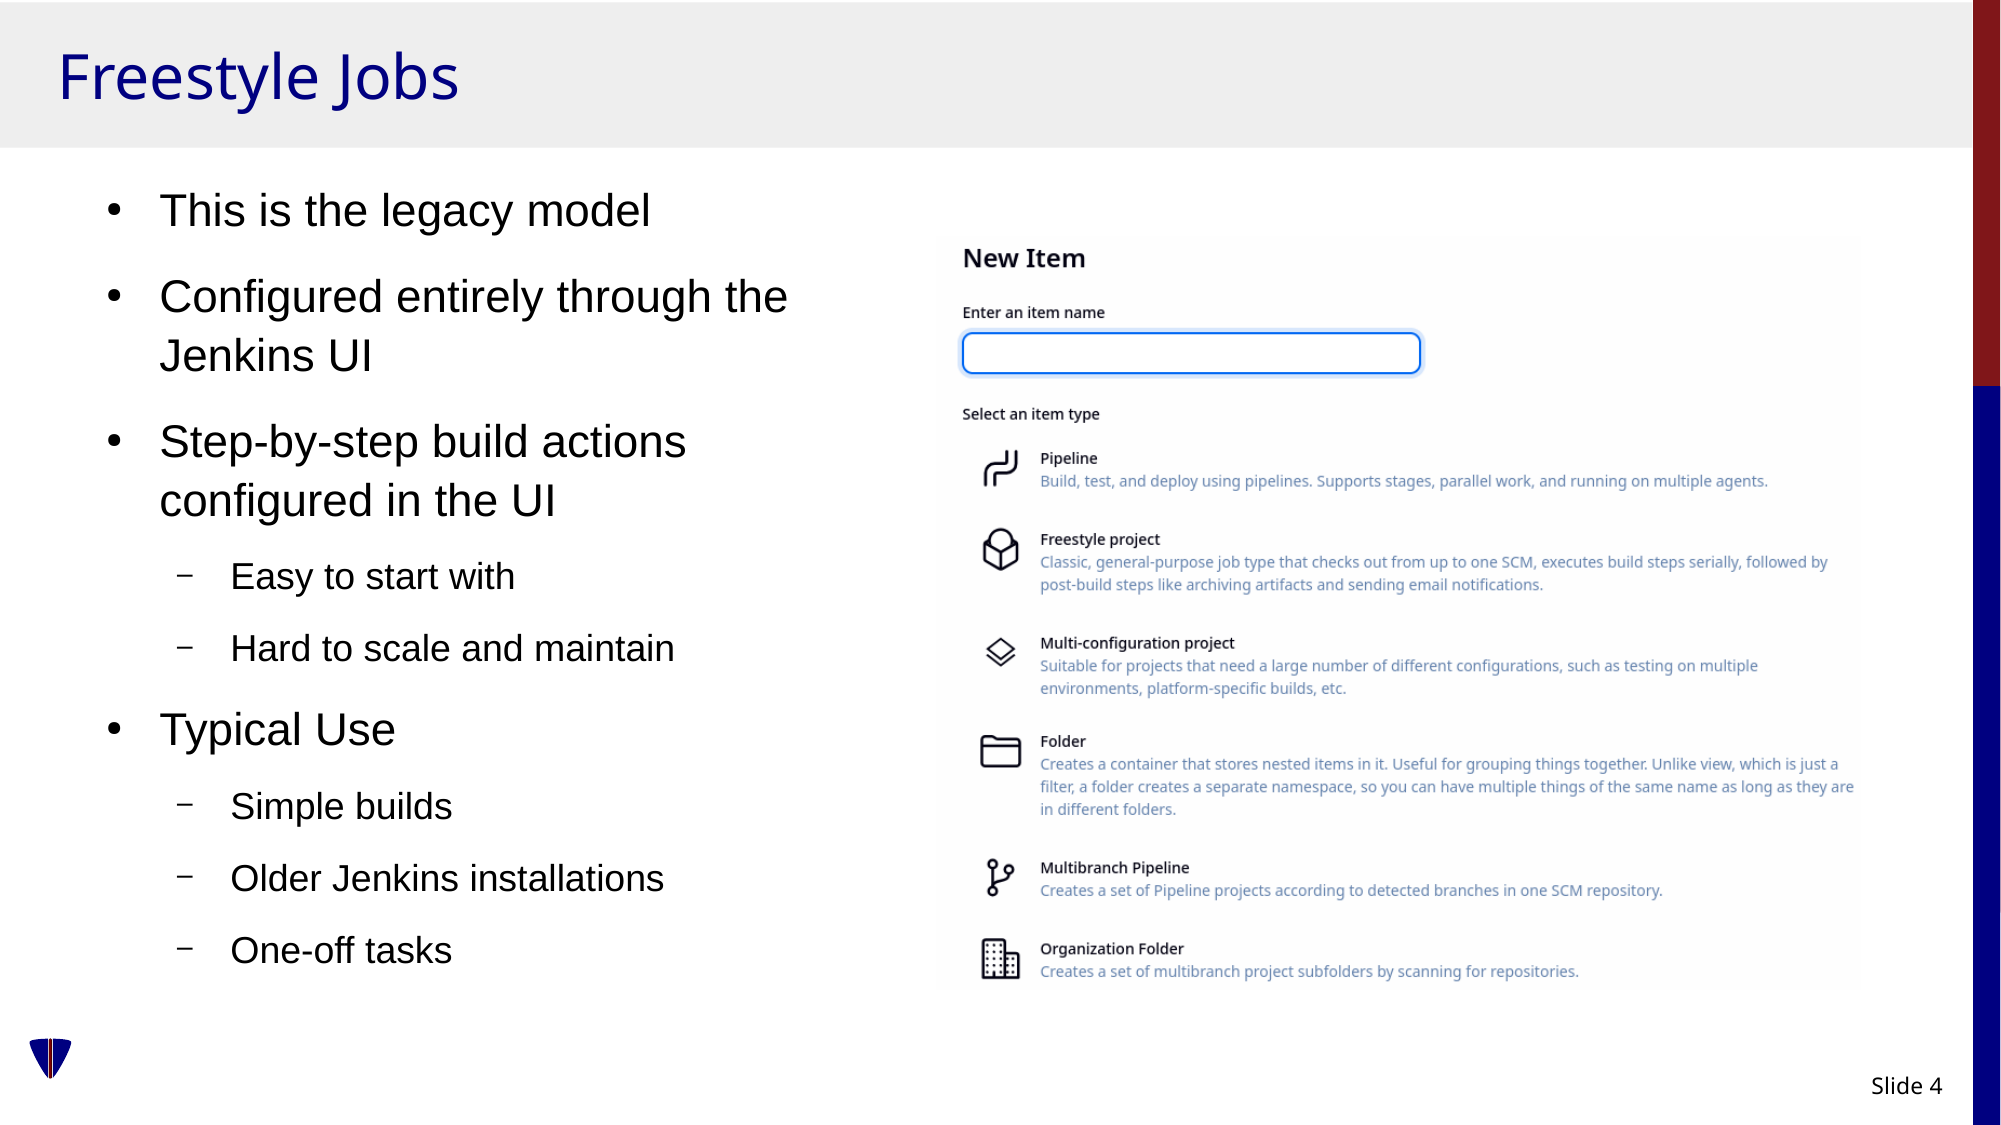

# Freestyle Jobs
This is the legacy model
Configured entirely through the Jenkins UI
Step-by-step build actions configured in the UI
Easy to start with
Hard to scale and maintain
Typical Use
Simple builds
Older Jenkins installations
One-off tasks